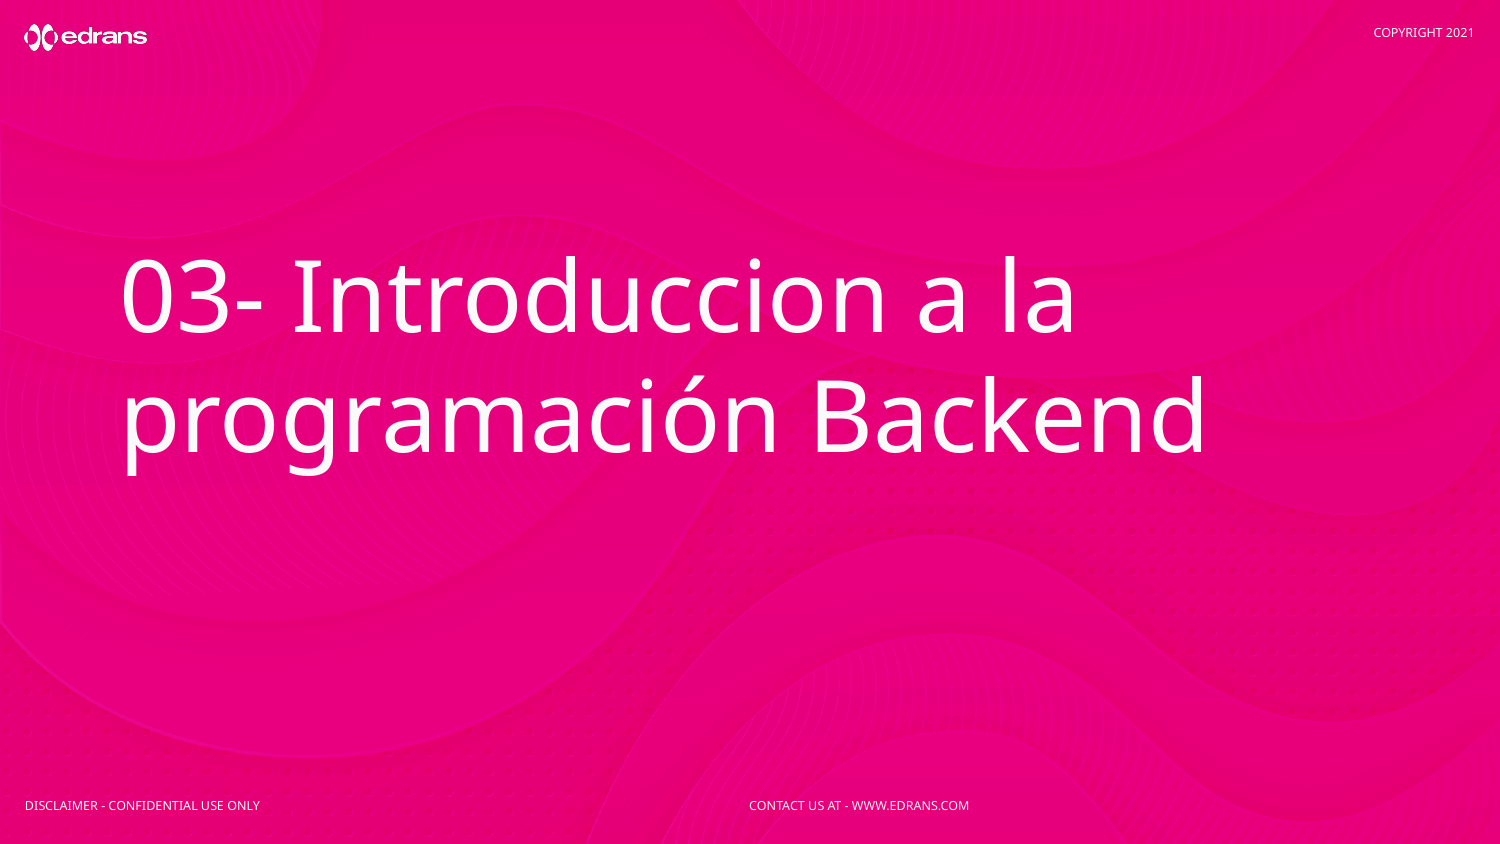

# 03- Introduccion a la programación Backend